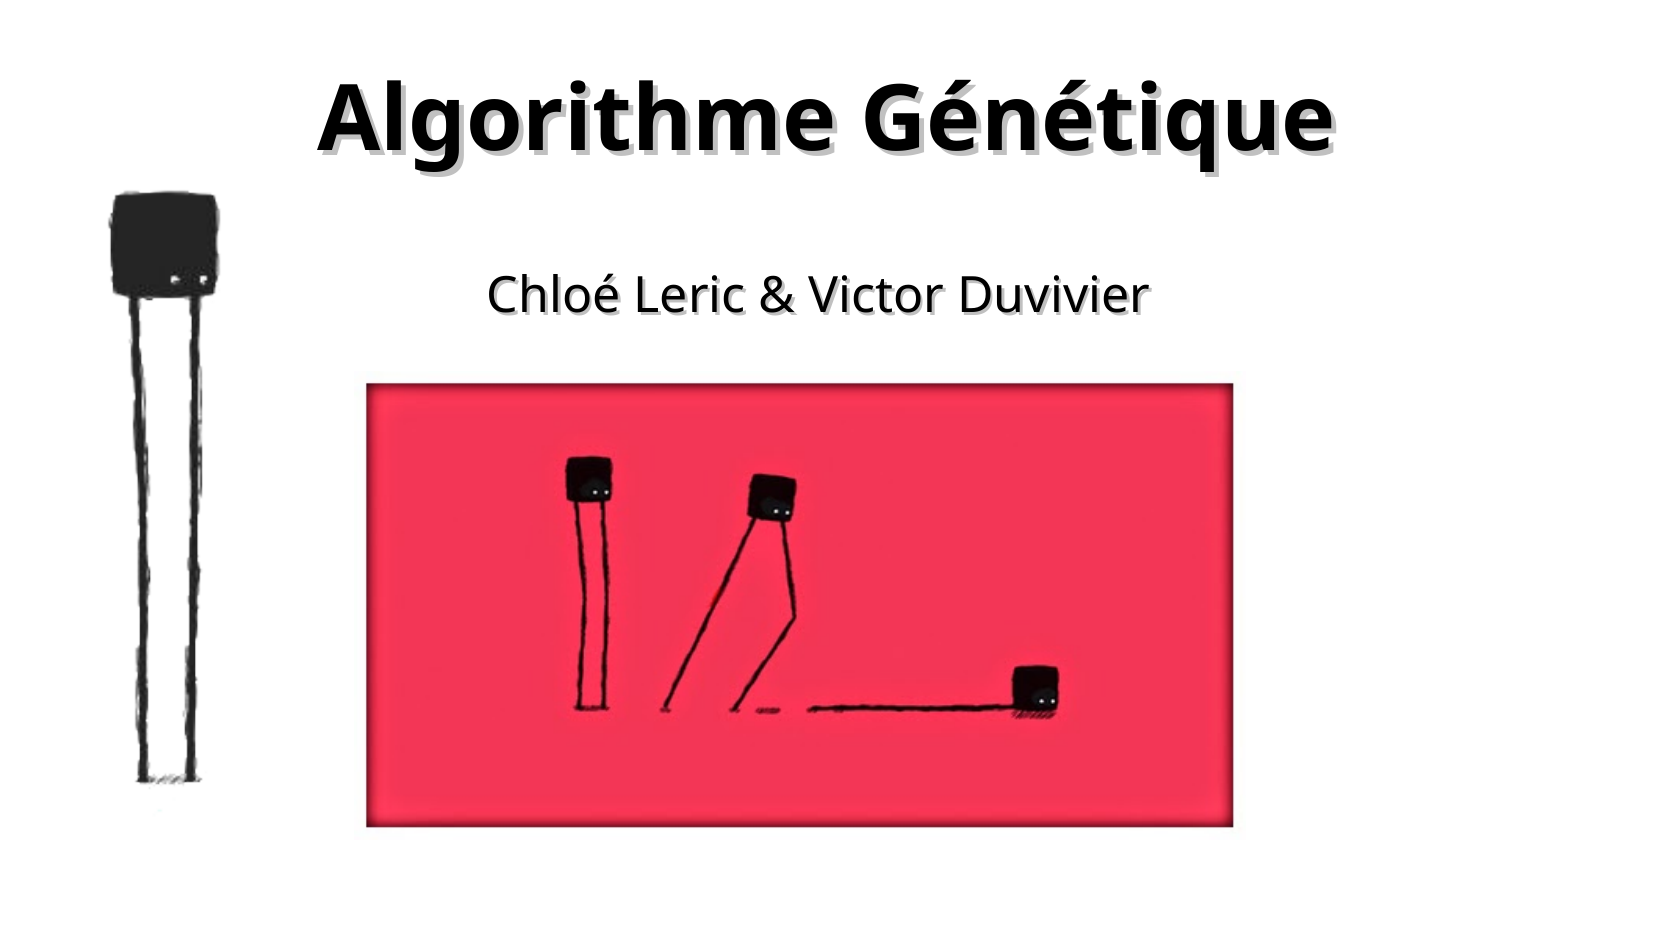

# Algorithme Génétique
Chloé Leric & Victor Duvivier